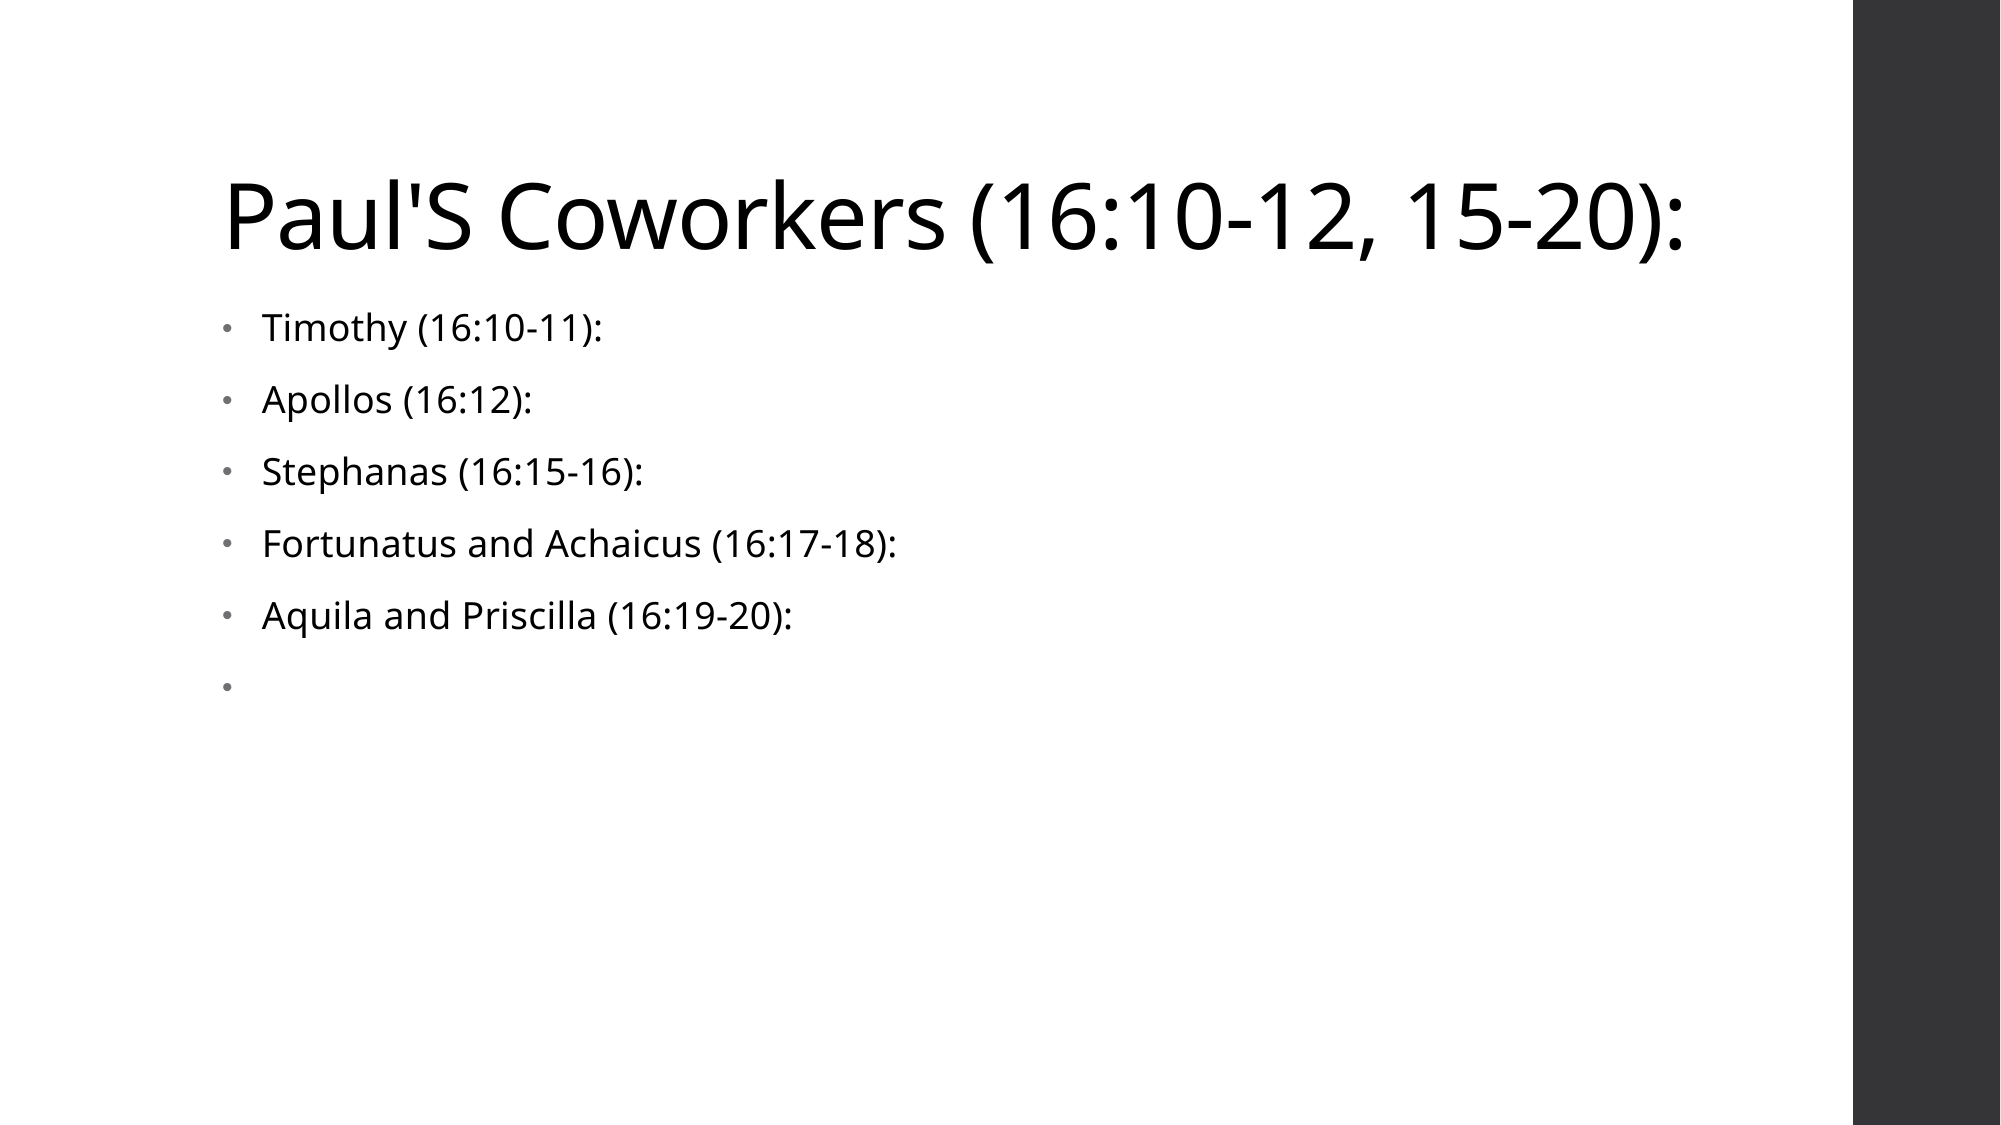

# Paul'S Coworkers (16:10-12, 15-20):
 Timothy (16:10-11):
 Apollos (16:12):
 Stephanas (16:15-16):
 Fortunatus and Achaicus (16:17-18):
 Aquila and Priscilla (16:19-20):